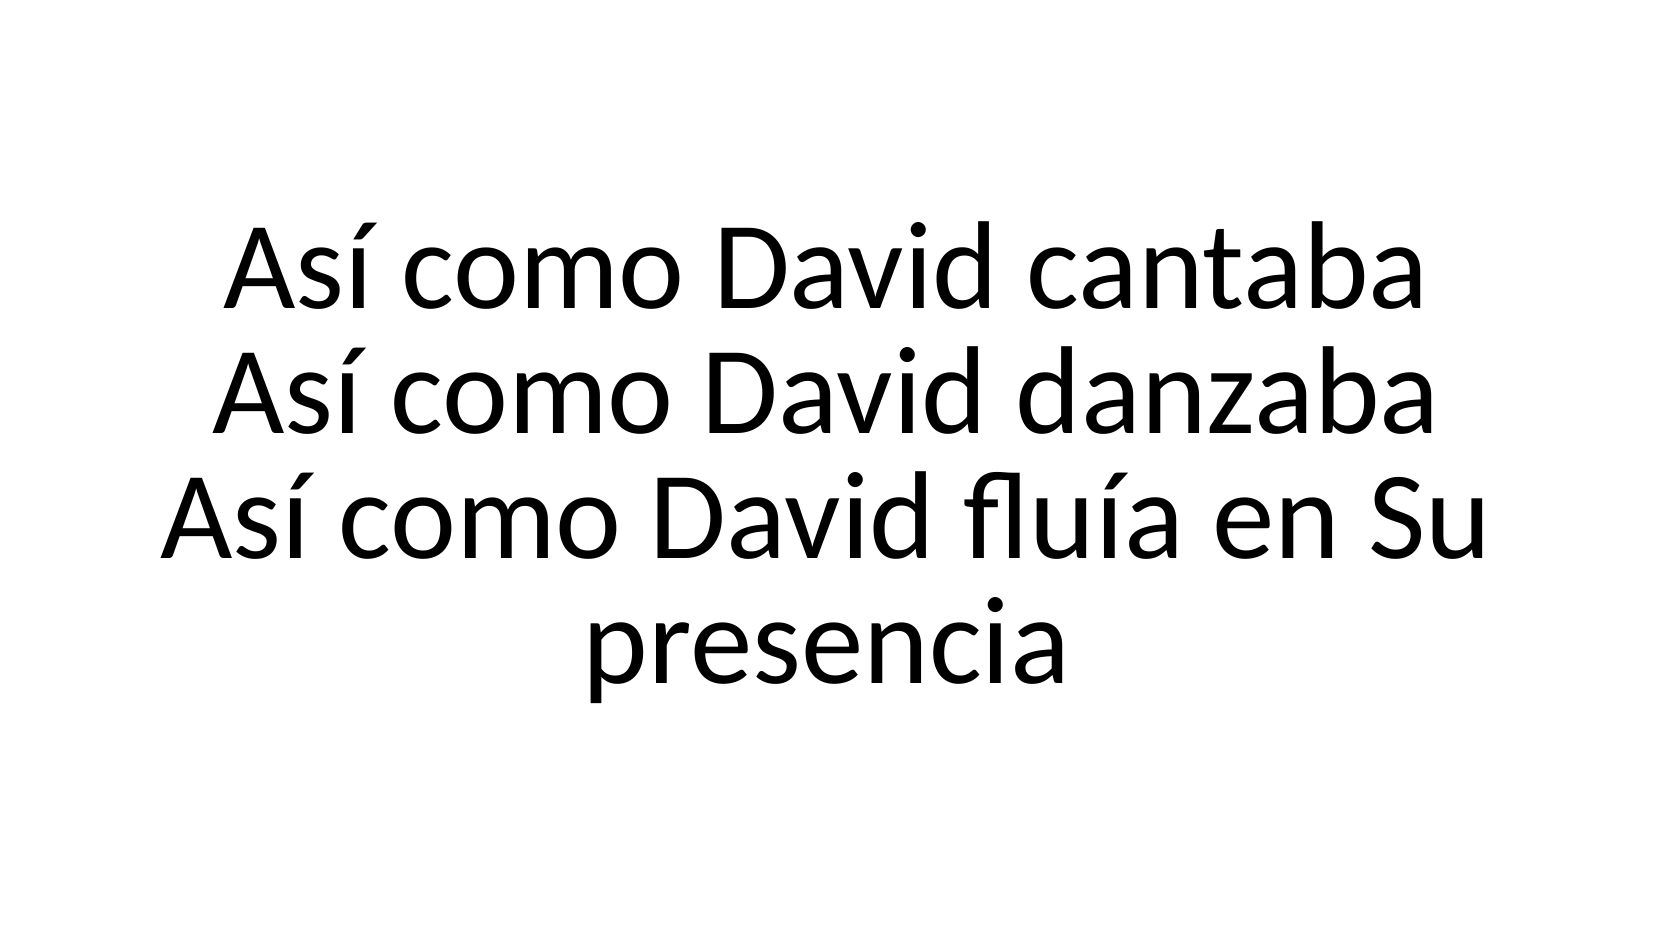

# Así como David cantaba Así como David danzaba Así como David fluía en Su presencia